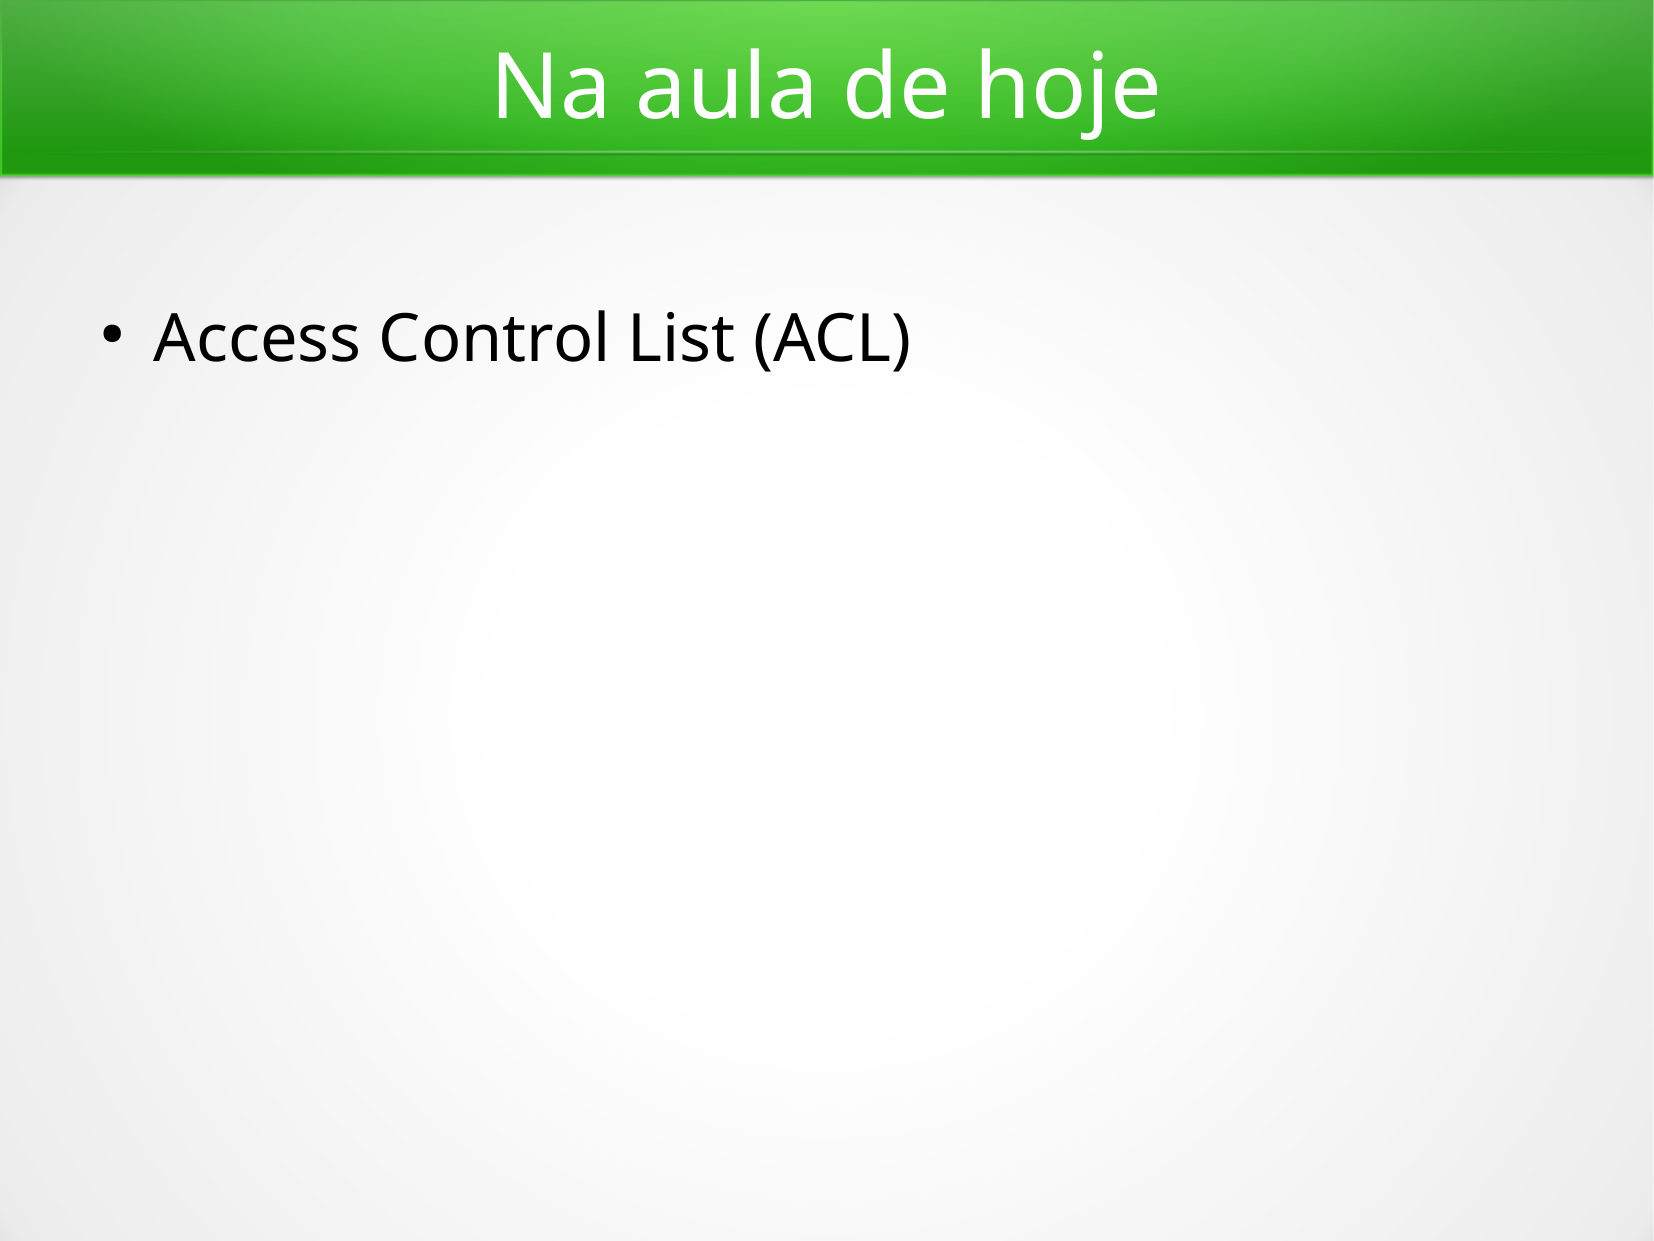

# Na aula de hoje
Access Control List (ACL)